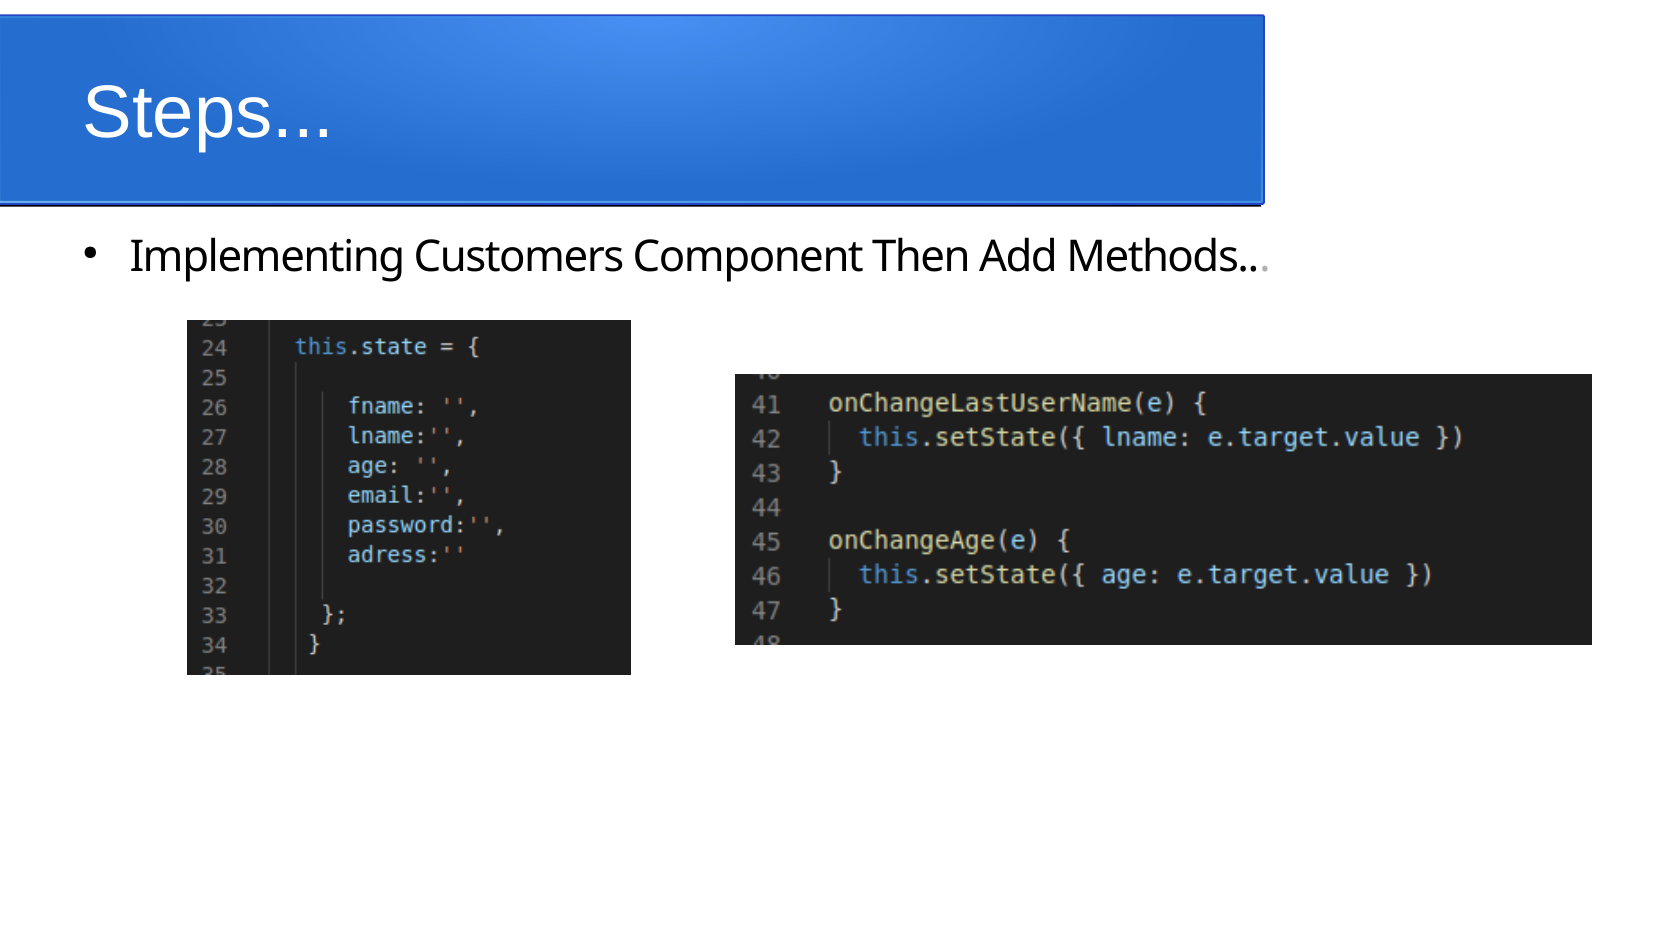

# Steps...
 Implementing Customers Component Then Add Methods...